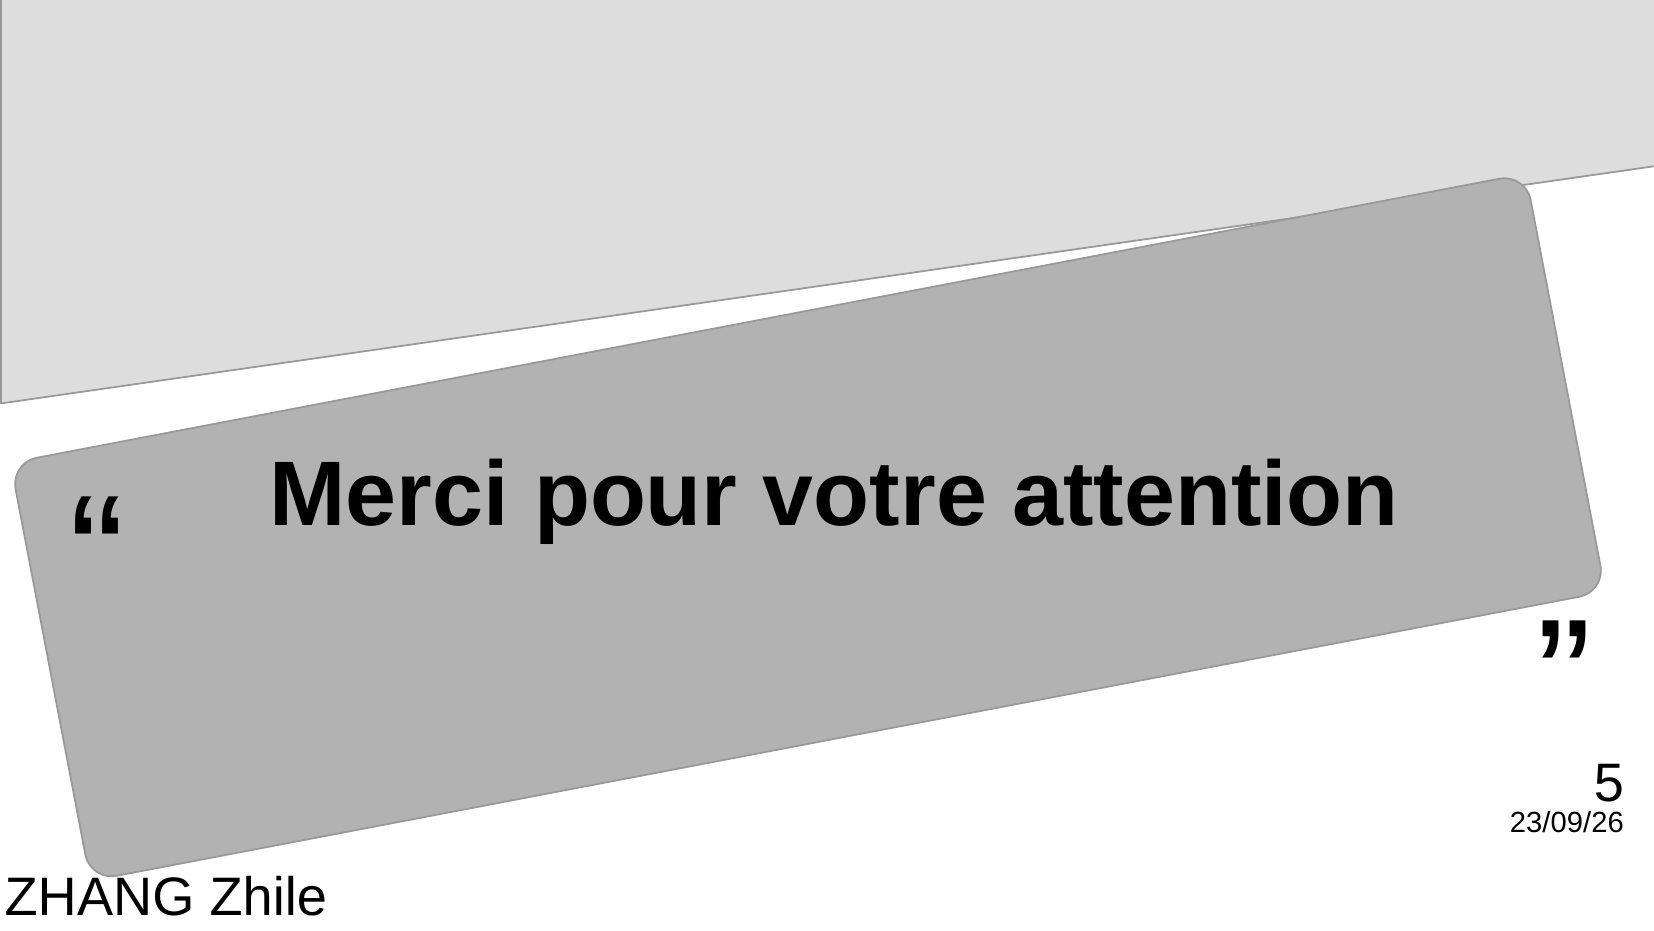

Merci pour votre attention
5
# ZHANG Zhile